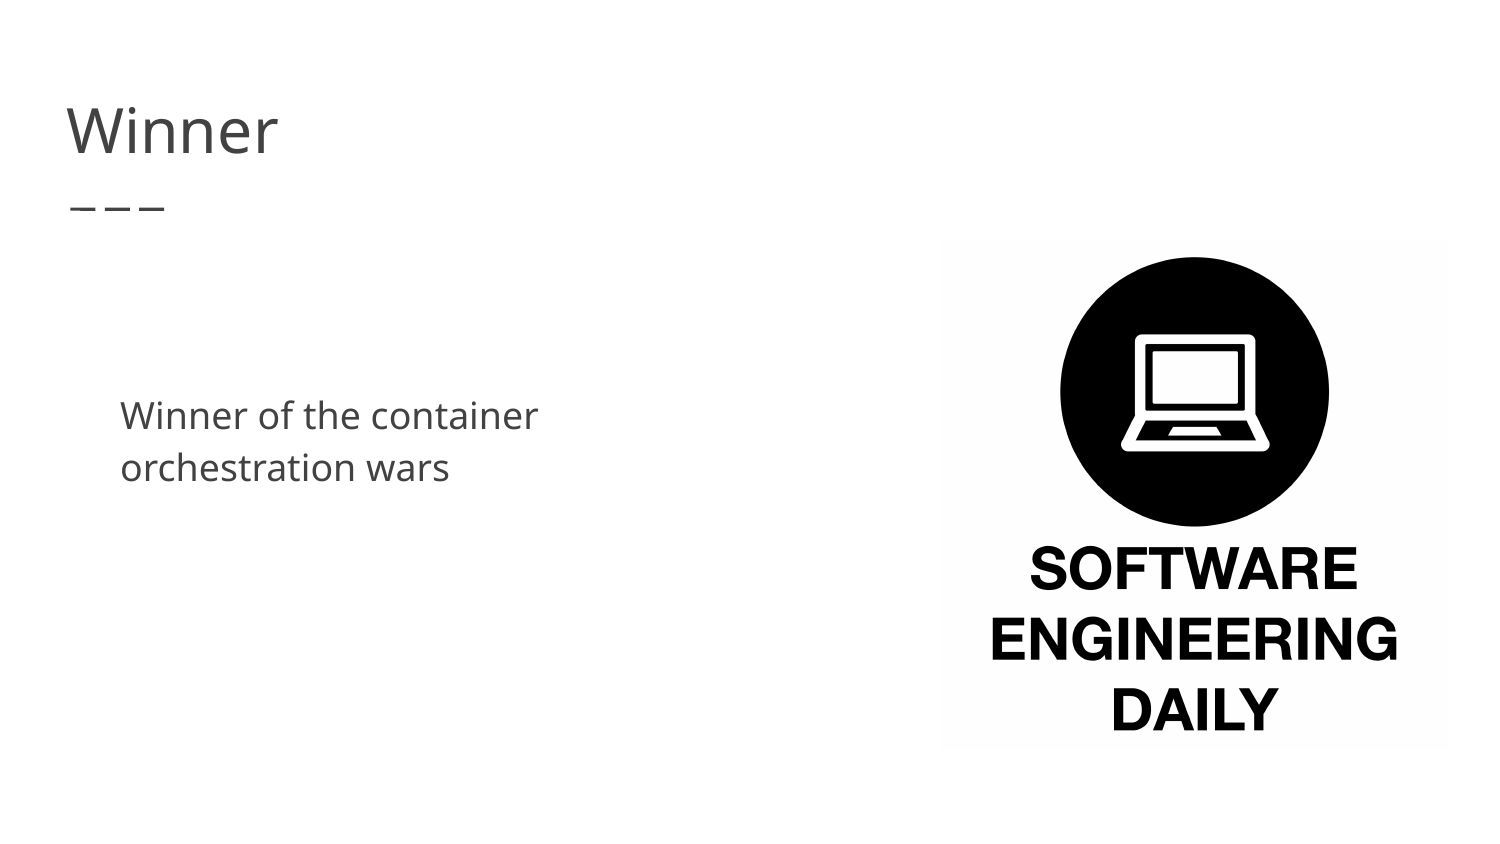

# Winner
Winner of the container orchestration wars